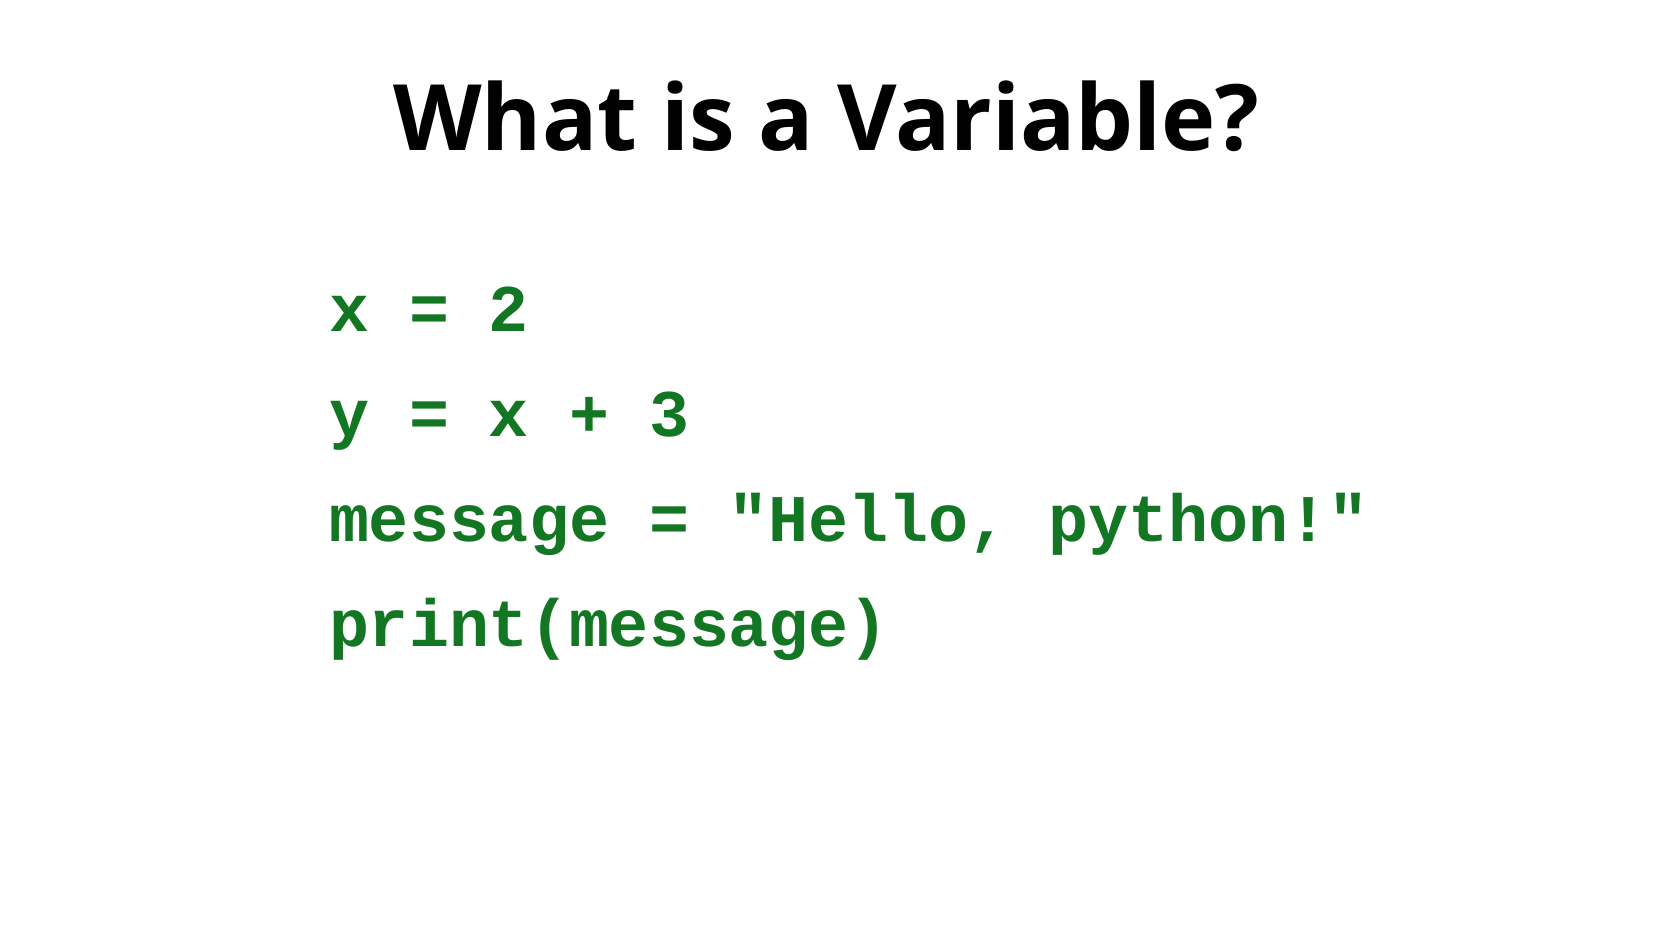

# What is a Variable?
x = 2
y = x + 3
message = "Hello, python!"
print(message)